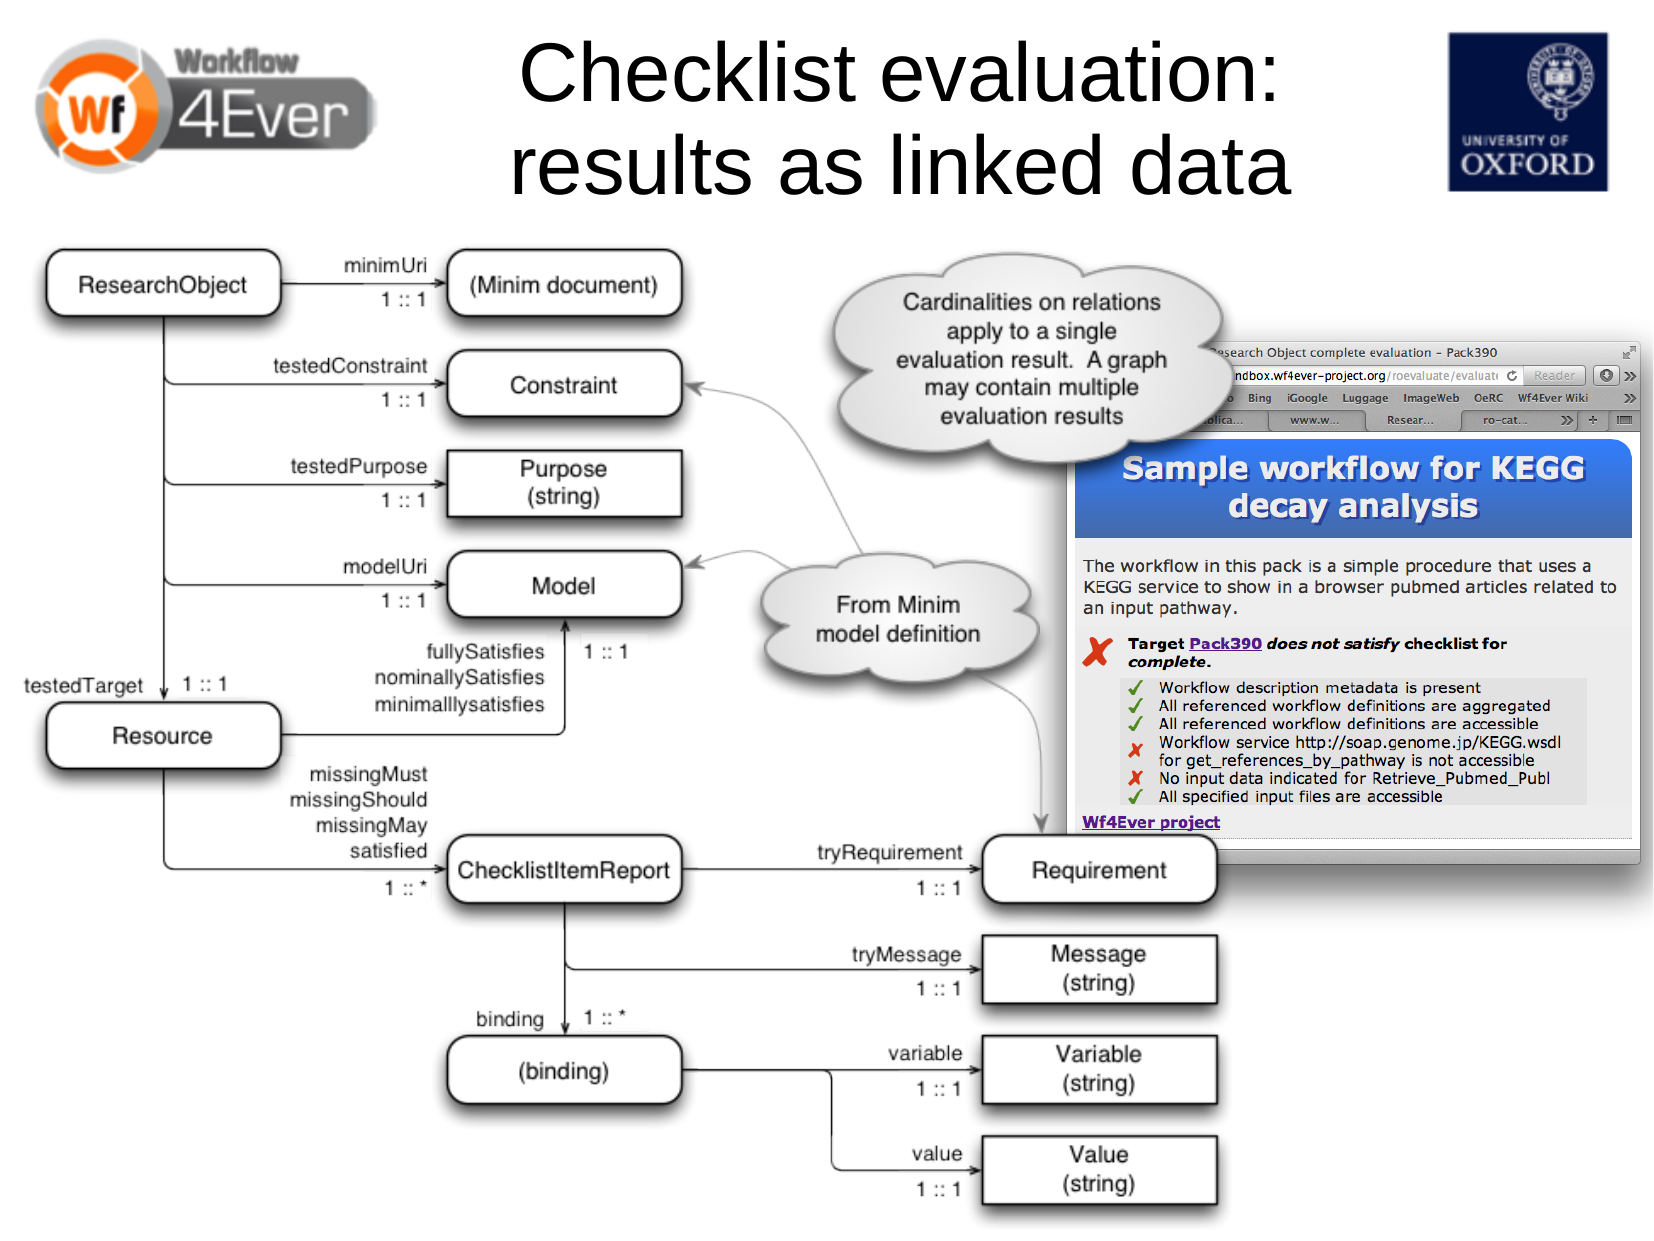

# Checklist evaluation: results as linked data